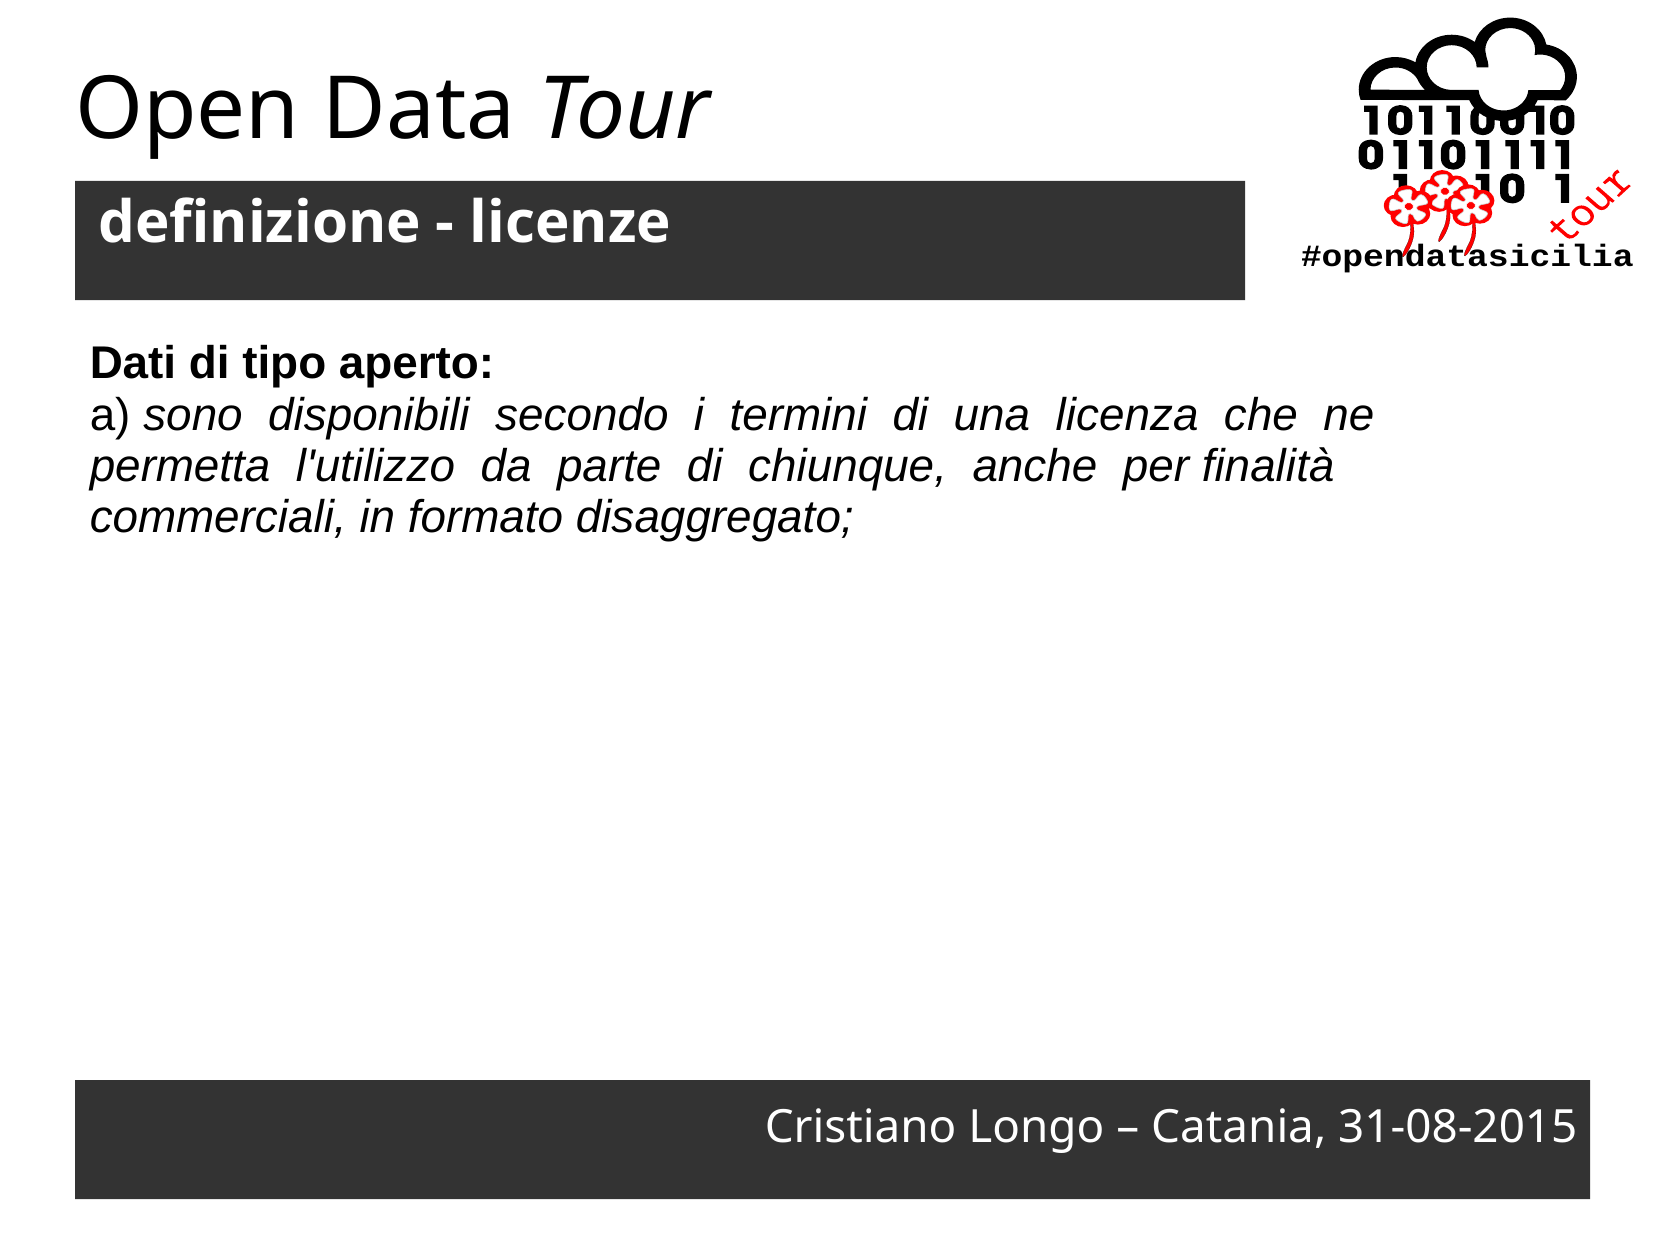

# Open Data Tour
 definizione - licenze
Dati di tipo aperto:
a) sono disponibili secondo i termini di una licenza che ne permetta l'utilizzo da parte di chiunque, anche per finalità commerciali, in formato disaggregato;
 Cristiano Longo – Catania, 31-08-2015